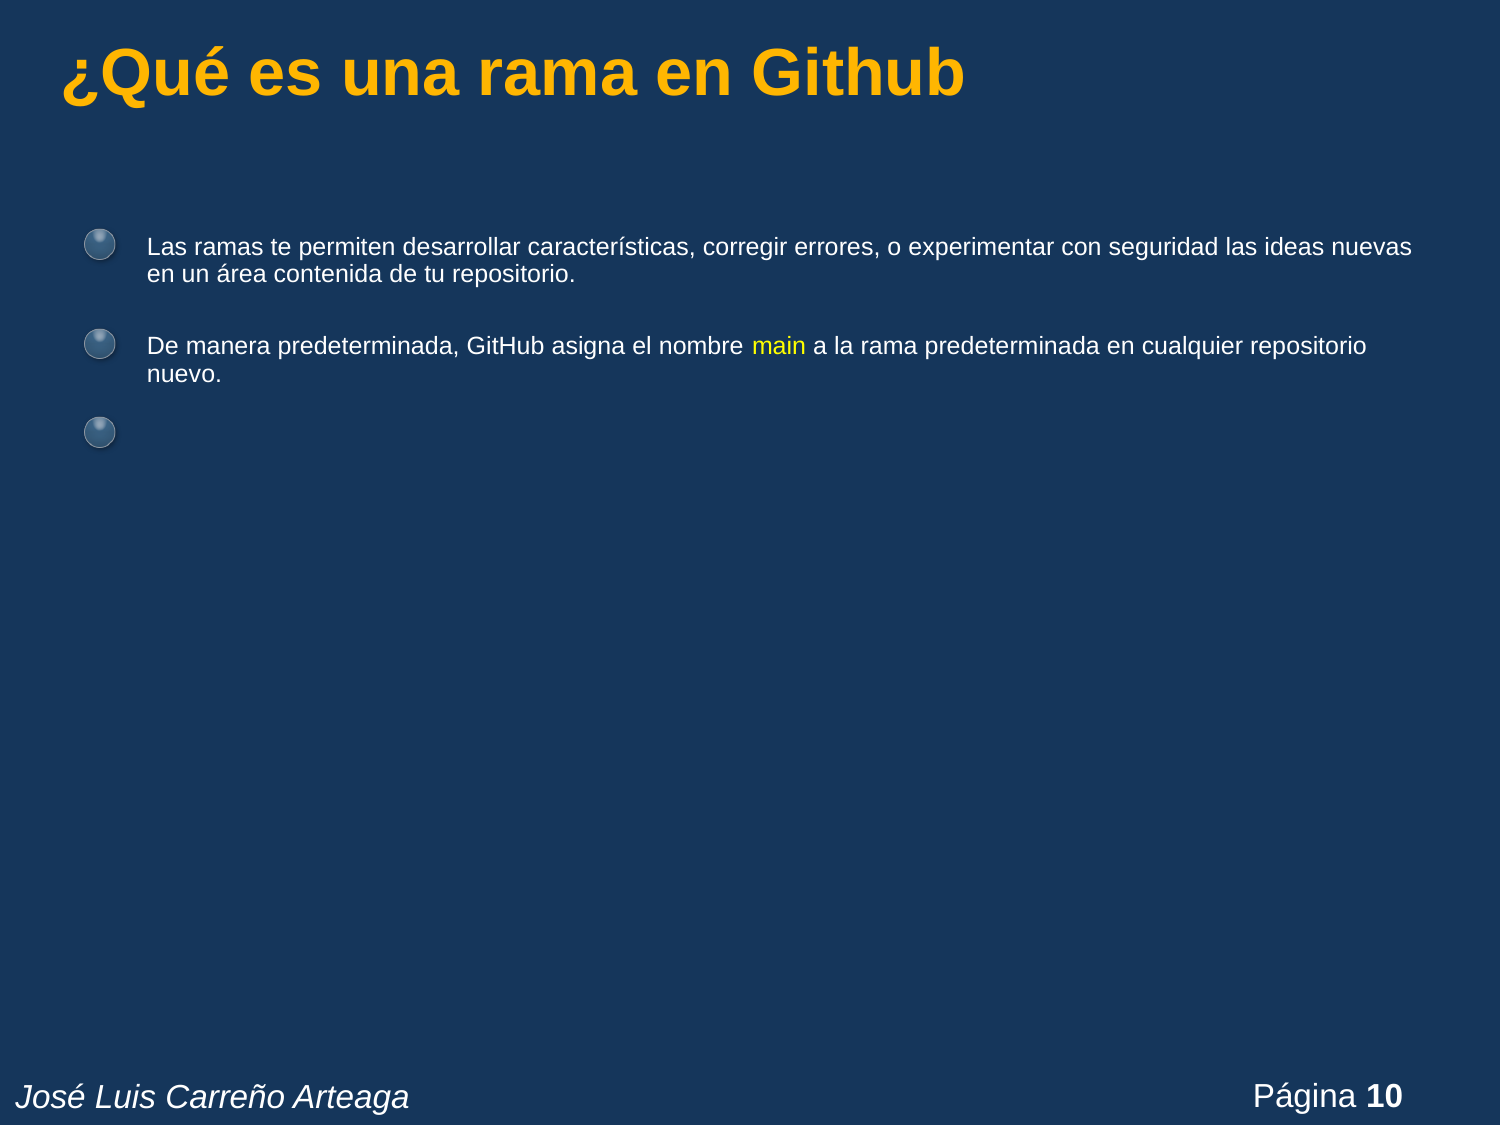

¿Qué es una rama en Github
# Las ramas te permiten desarrollar características, corregir errores, o experimentar con seguridad las ideas nuevas en un área contenida de tu repositorio.
De manera predeterminada, GitHub asigna el nombre main a la rama predeterminada en cualquier repositorio nuevo.